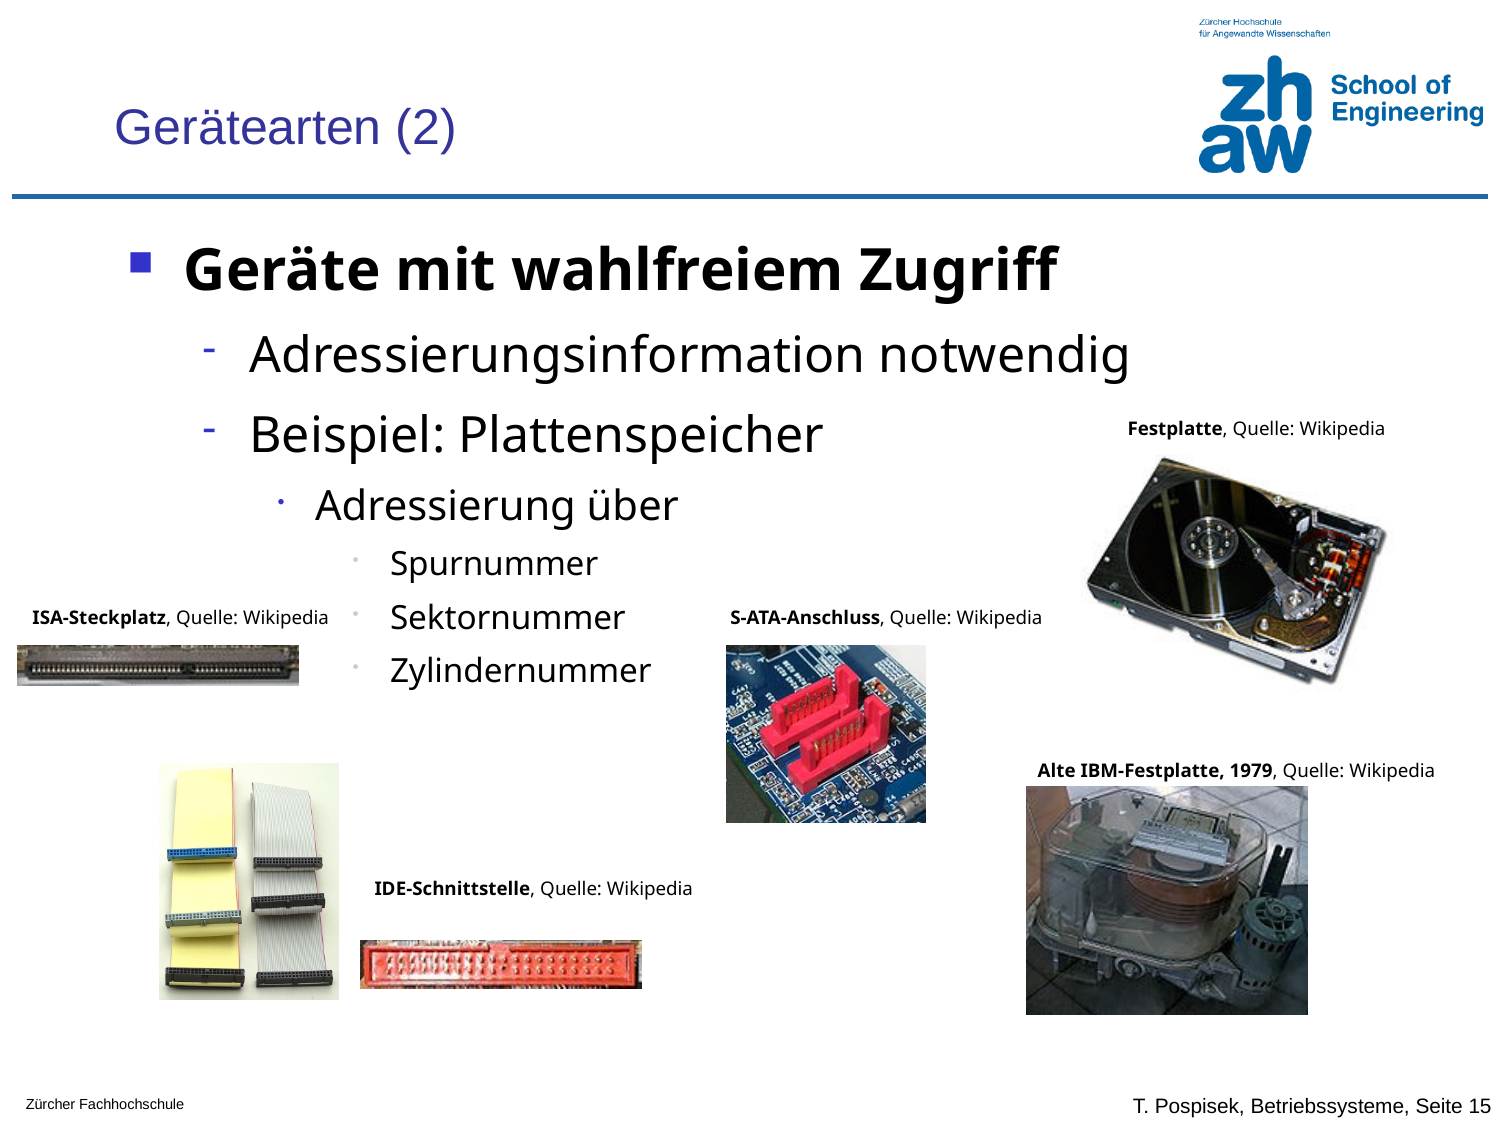

# Gerätearten (2)
Geräte mit wahlfreiem Zugriff
Adressierungsinformation notwendig
Beispiel: Plattenspeicher
Adressierung über
Spurnummer
Sektornummer
Zylindernummer
Festplatte, Quelle: Wikipedia
ISA-Steckplatz, Quelle: Wikipedia
S-ATA-Anschluss, Quelle: Wikipedia
Alte IBM-Festplatte, 1979, Quelle: Wikipedia
IDE-Schnittstelle, Quelle: Wikipedia